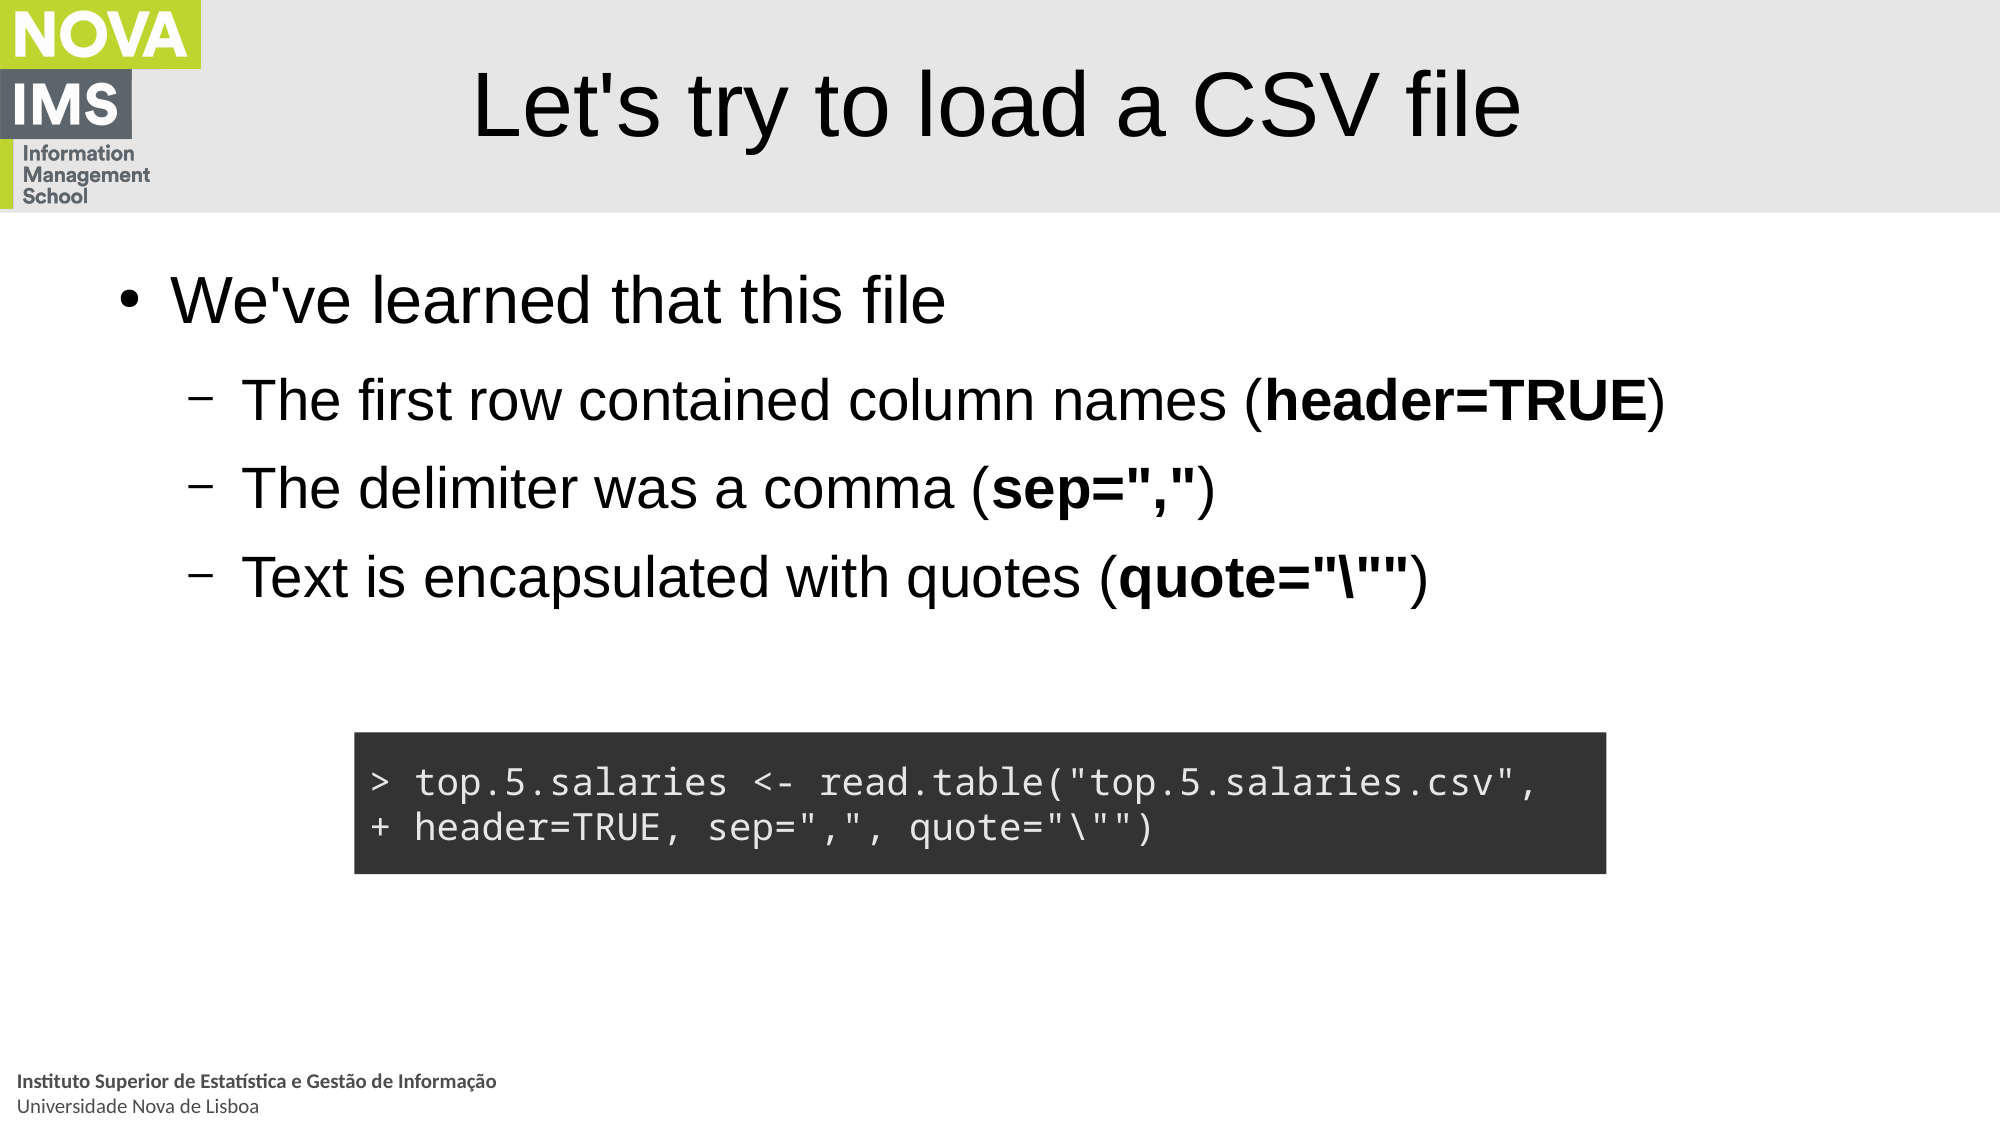

# Let's try to load a CSV file
We've learned that this file
The first row contained column names (header=TRUE)
The delimiter was a comma (sep=",")
Text is encapsulated with quotes (quote="\"")
> top.5.salaries <- read.table("top.5.salaries.csv",
+ header=TRUE, sep=",", quote="\"")